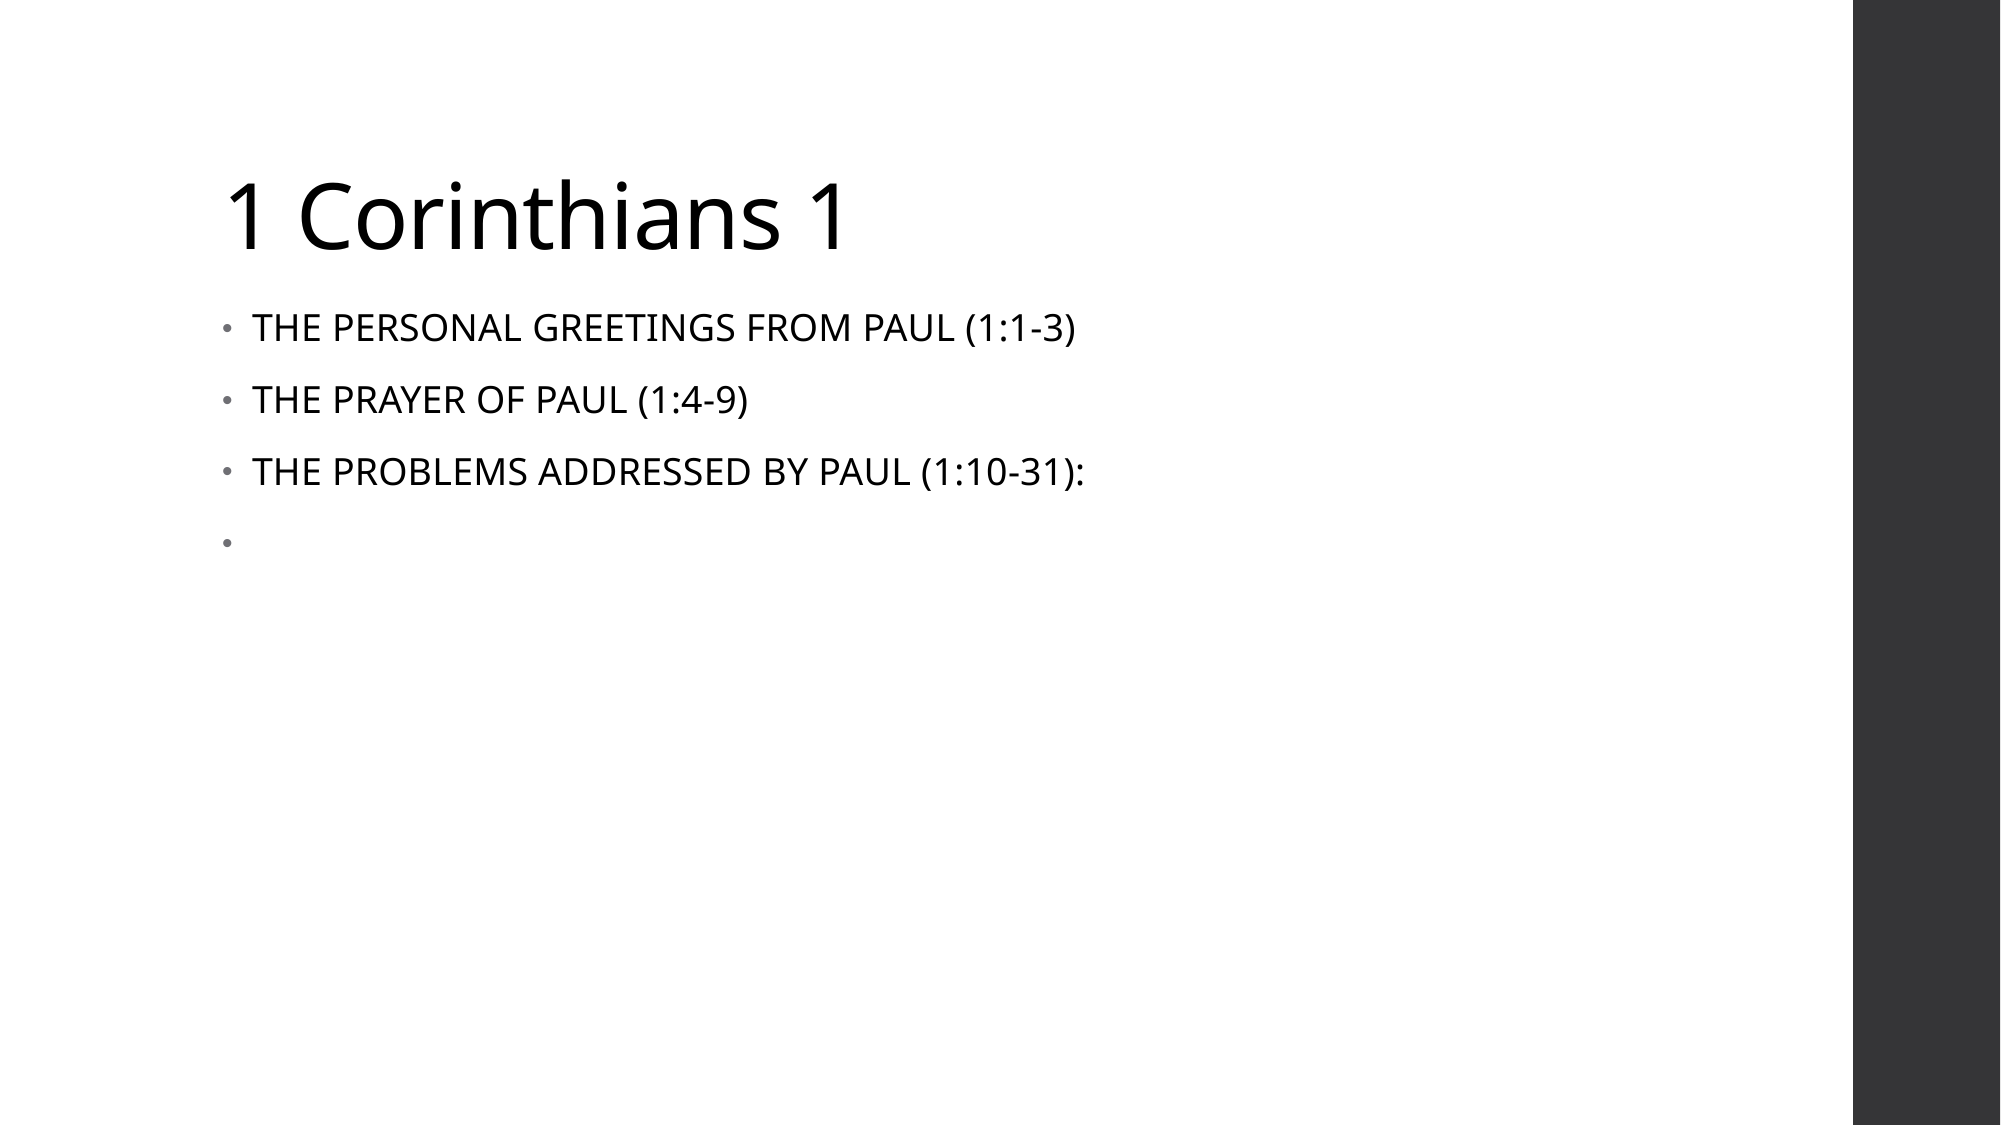

# 1 Corinthians 1
THE PERSONAL GREETINGS FROM PAUL (1:1-3)
THE PRAYER OF PAUL (1:4-9)
THE PROBLEMS ADDRESSED BY PAUL (1:10-31):